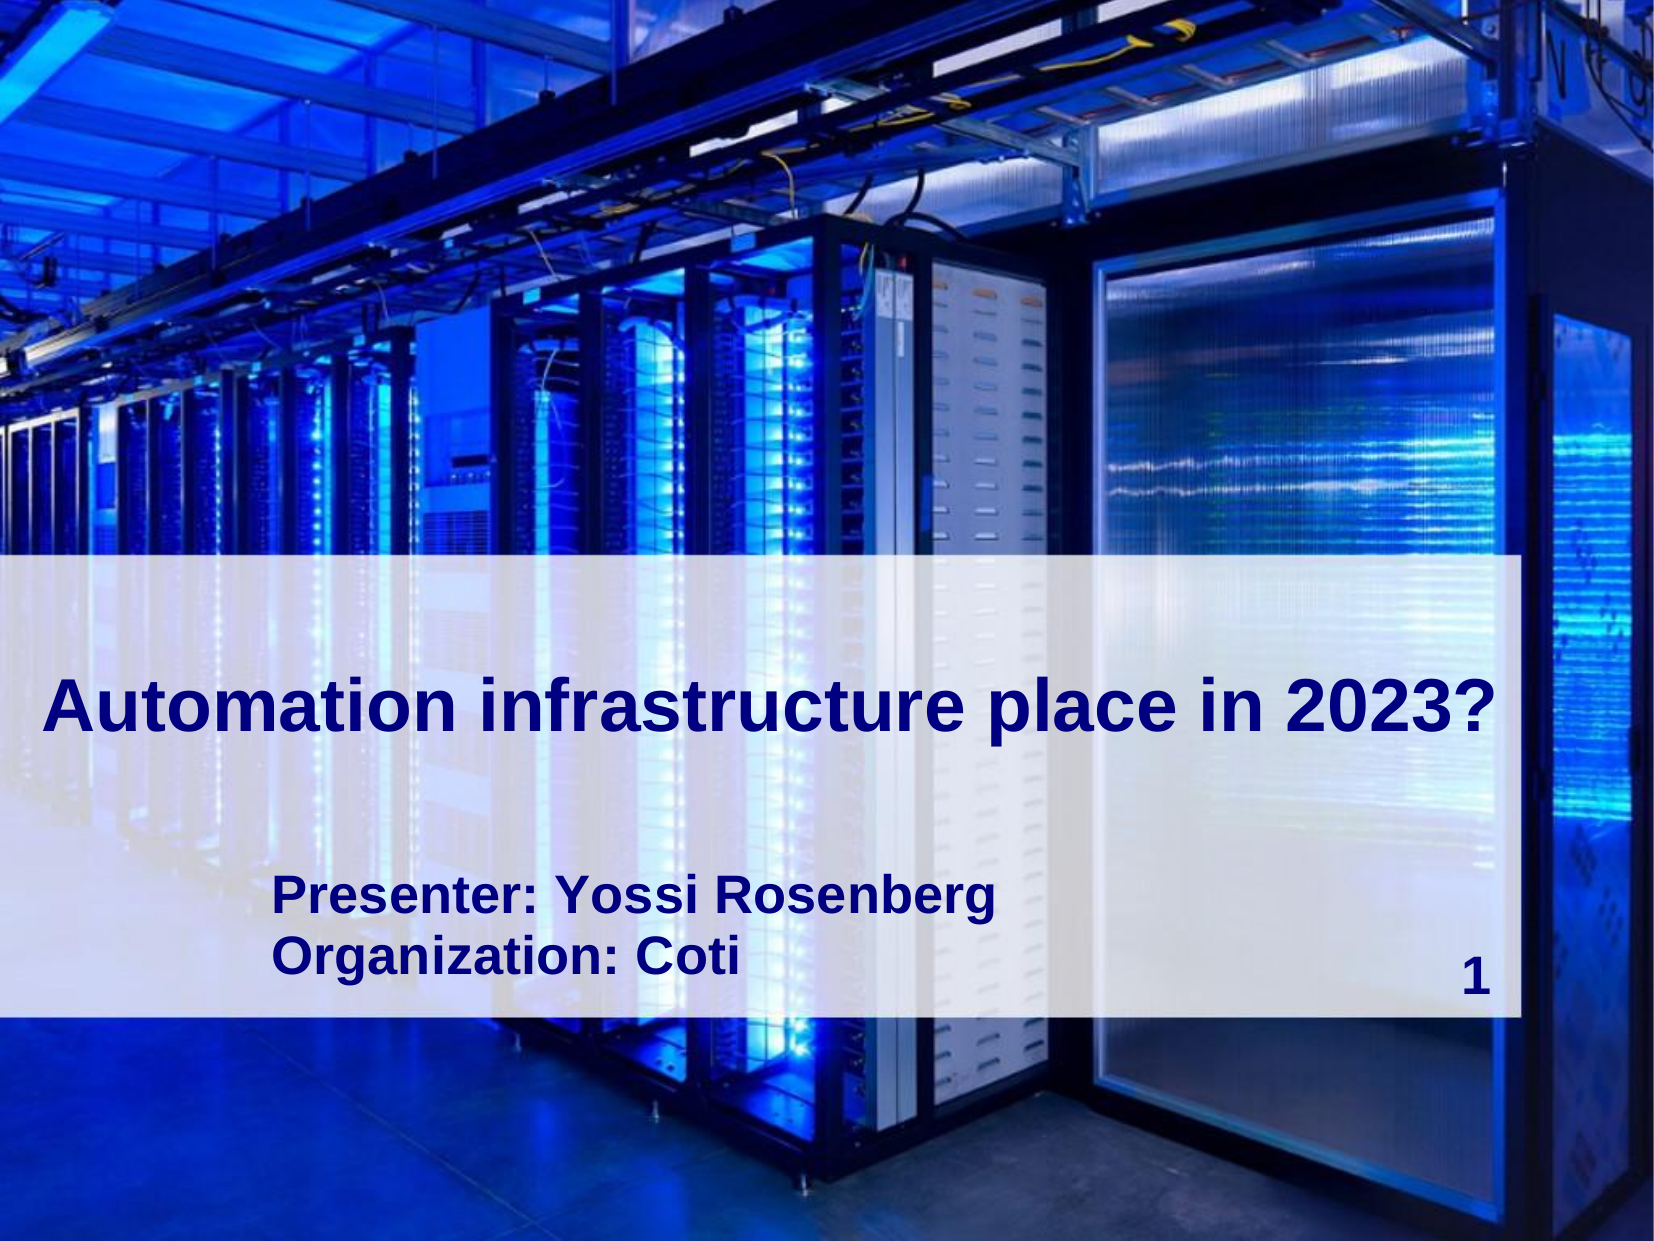

# Automation infrastructure place in 2023?
Presenter: Yossi Rosenberg
Organization: Coti
1